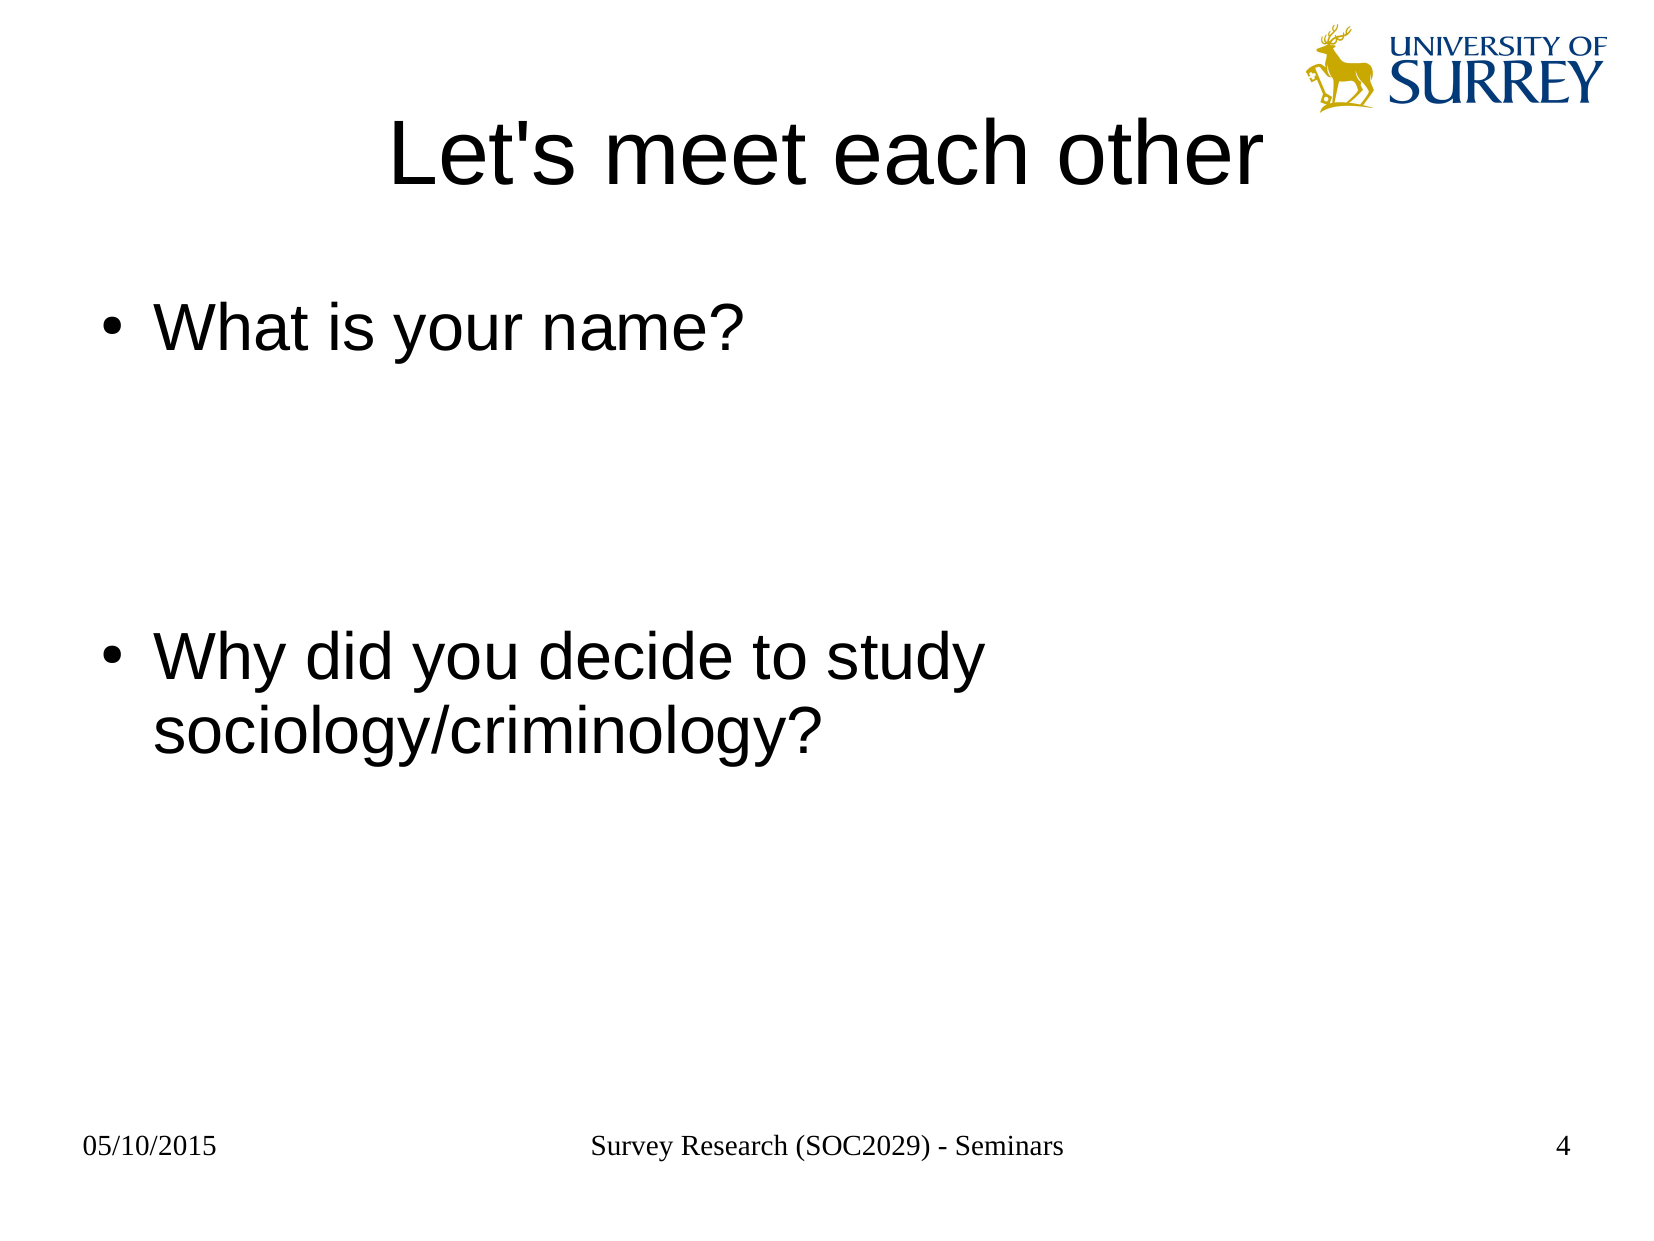

# Let's meet each other
What is your name?
Why did you decide to study sociology/criminology?
05/10/2015
4